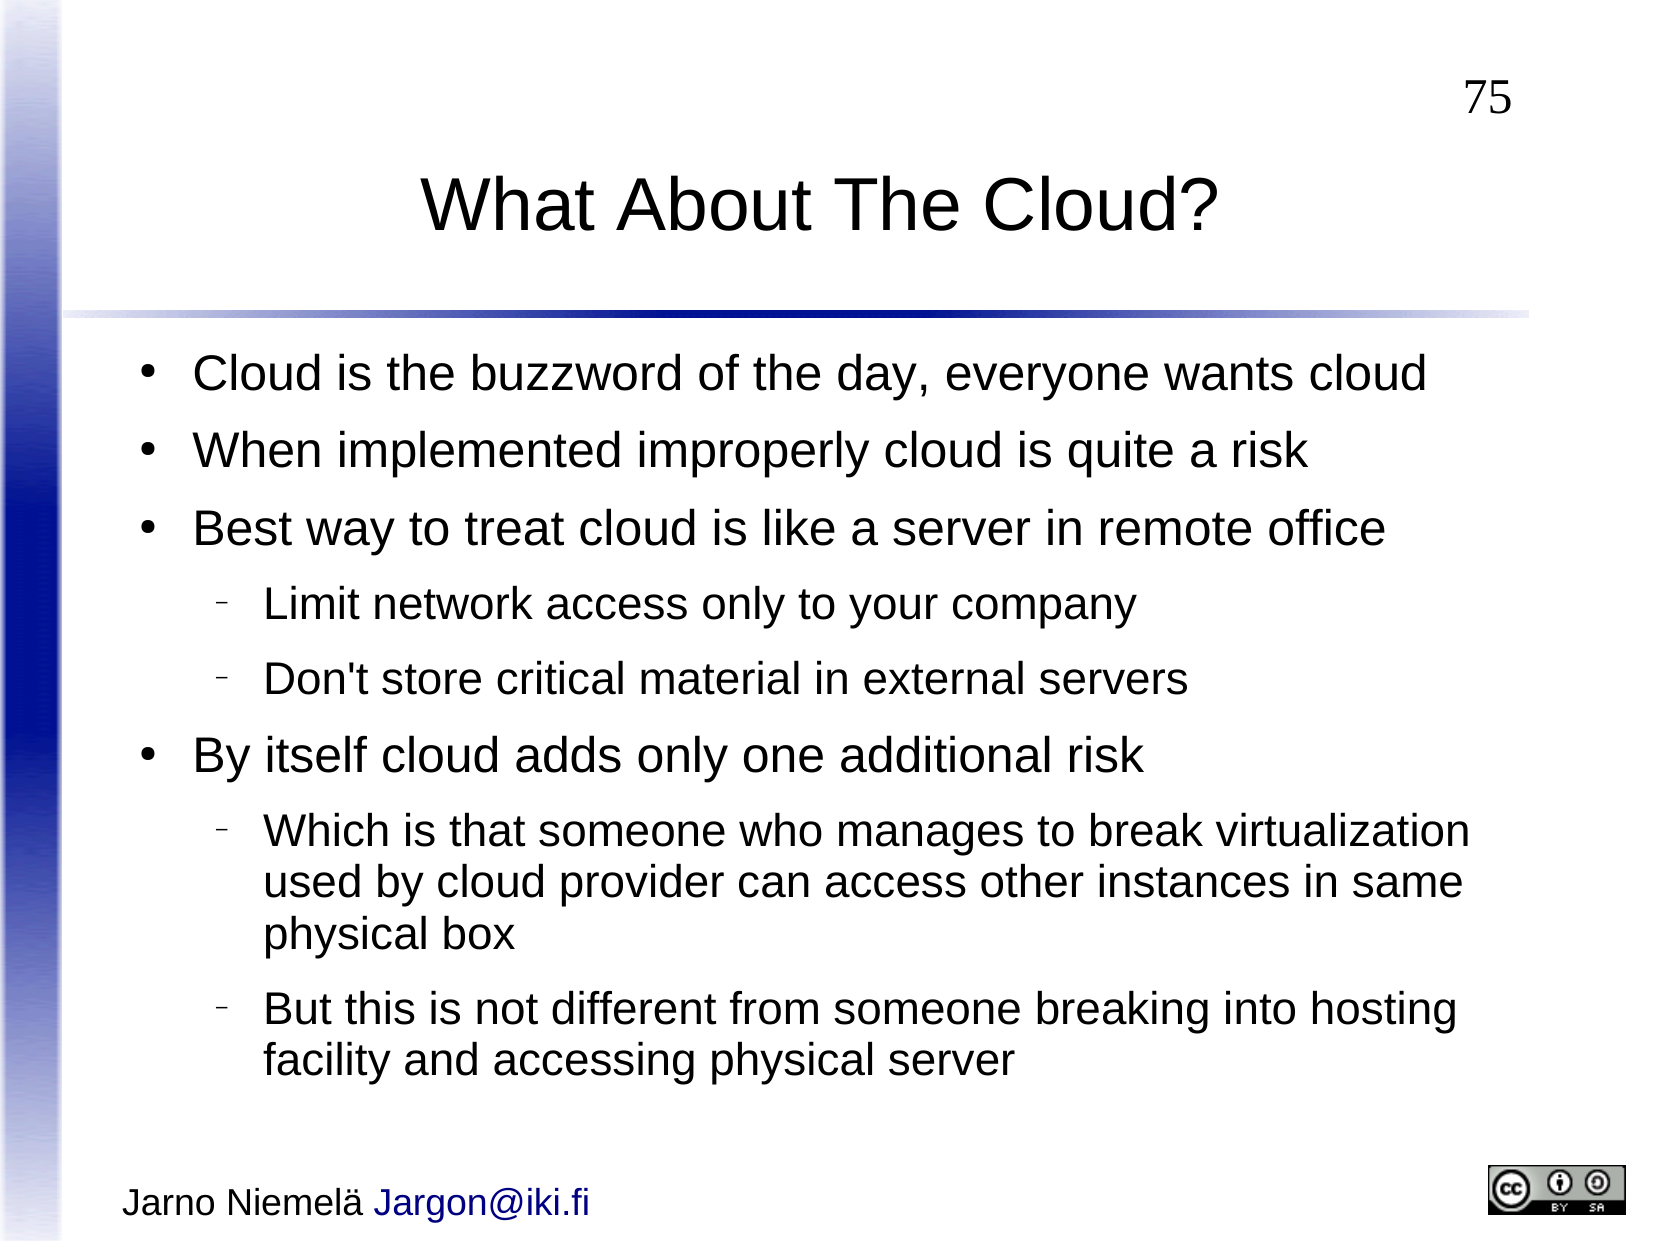

# What About The Cloud?
Cloud is the buzzword of the day, everyone wants cloud
When implemented improperly cloud is quite a risk
Best way to treat cloud is like a server in remote office
Limit network access only to your company
Don't store critical material in external servers
By itself cloud adds only one additional risk
Which is that someone who manages to break virtualization used by cloud provider can access other instances in same physical box
But this is not different from someone breaking into hosting facility and accessing physical server